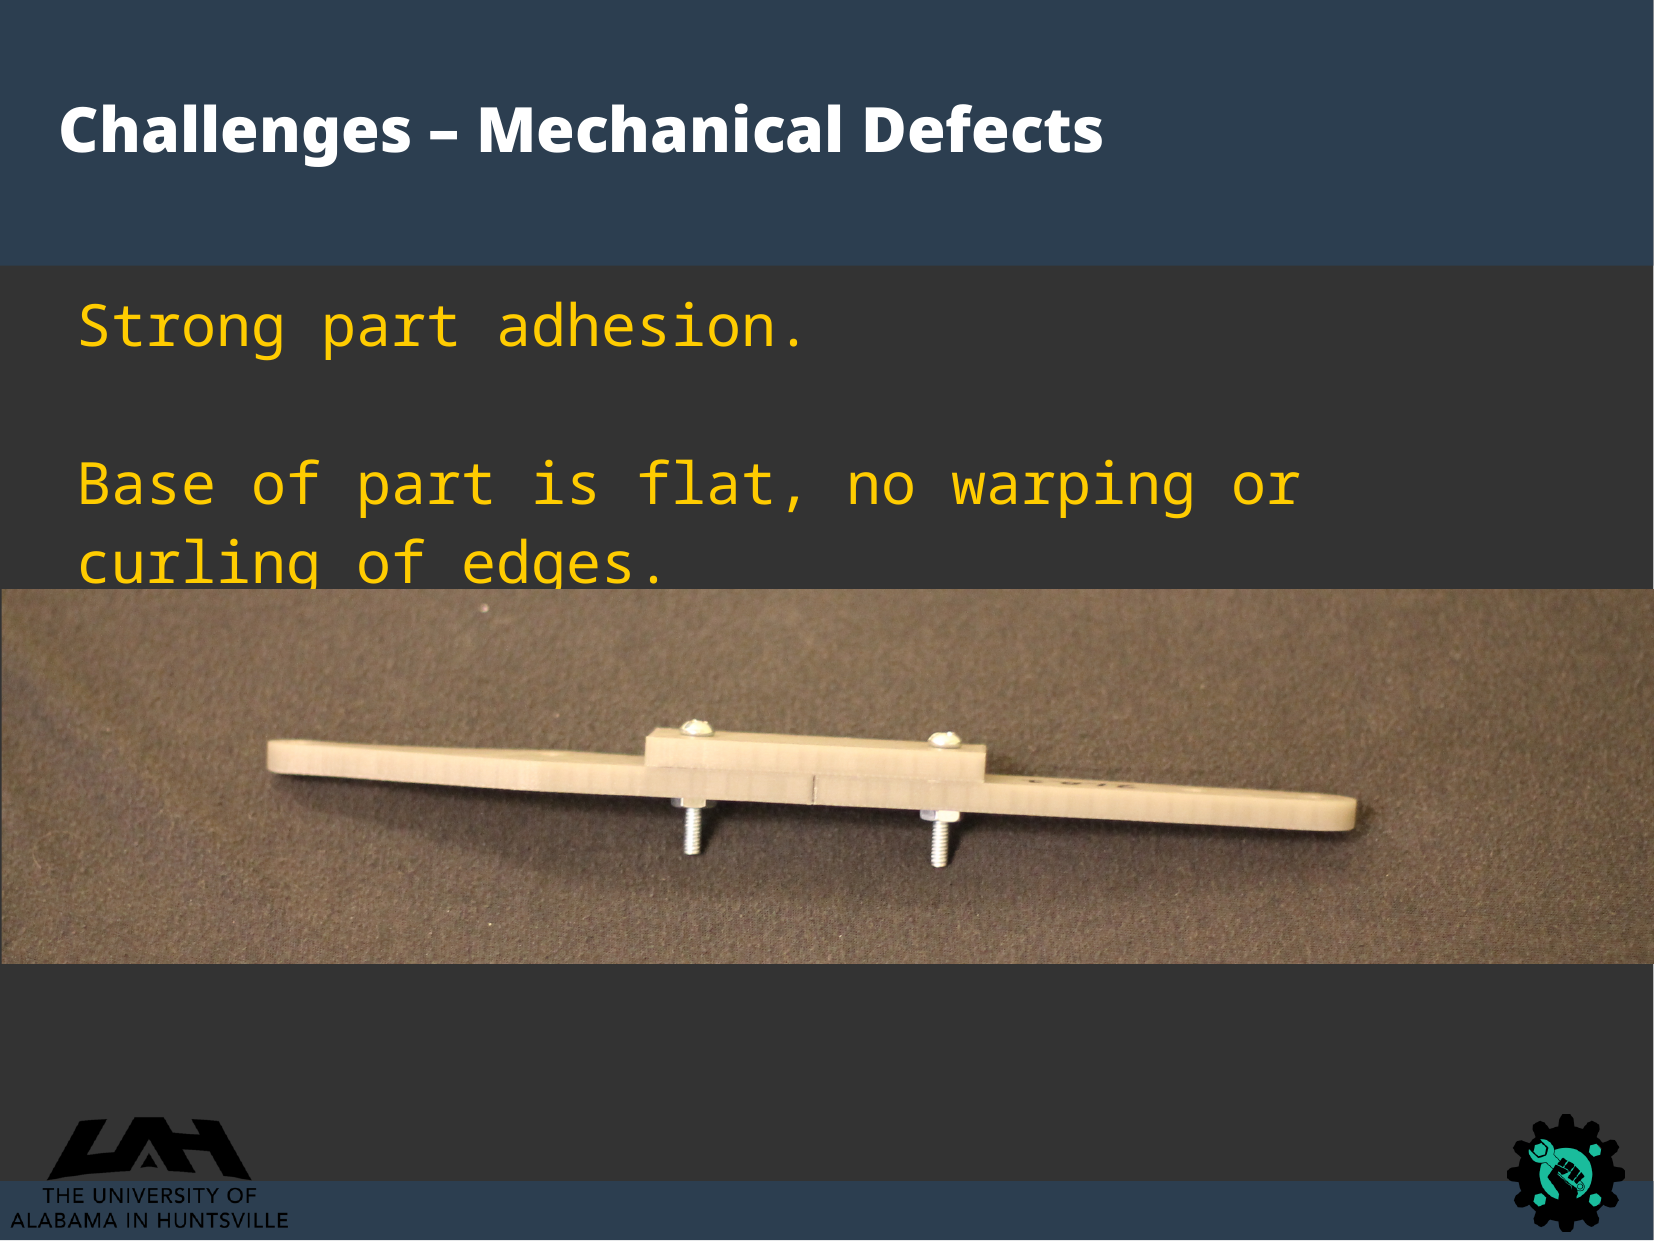

# Challenges – Mechanical Defects
Strong part adhesion.
Base of part is flat, no warping or curling of edges.